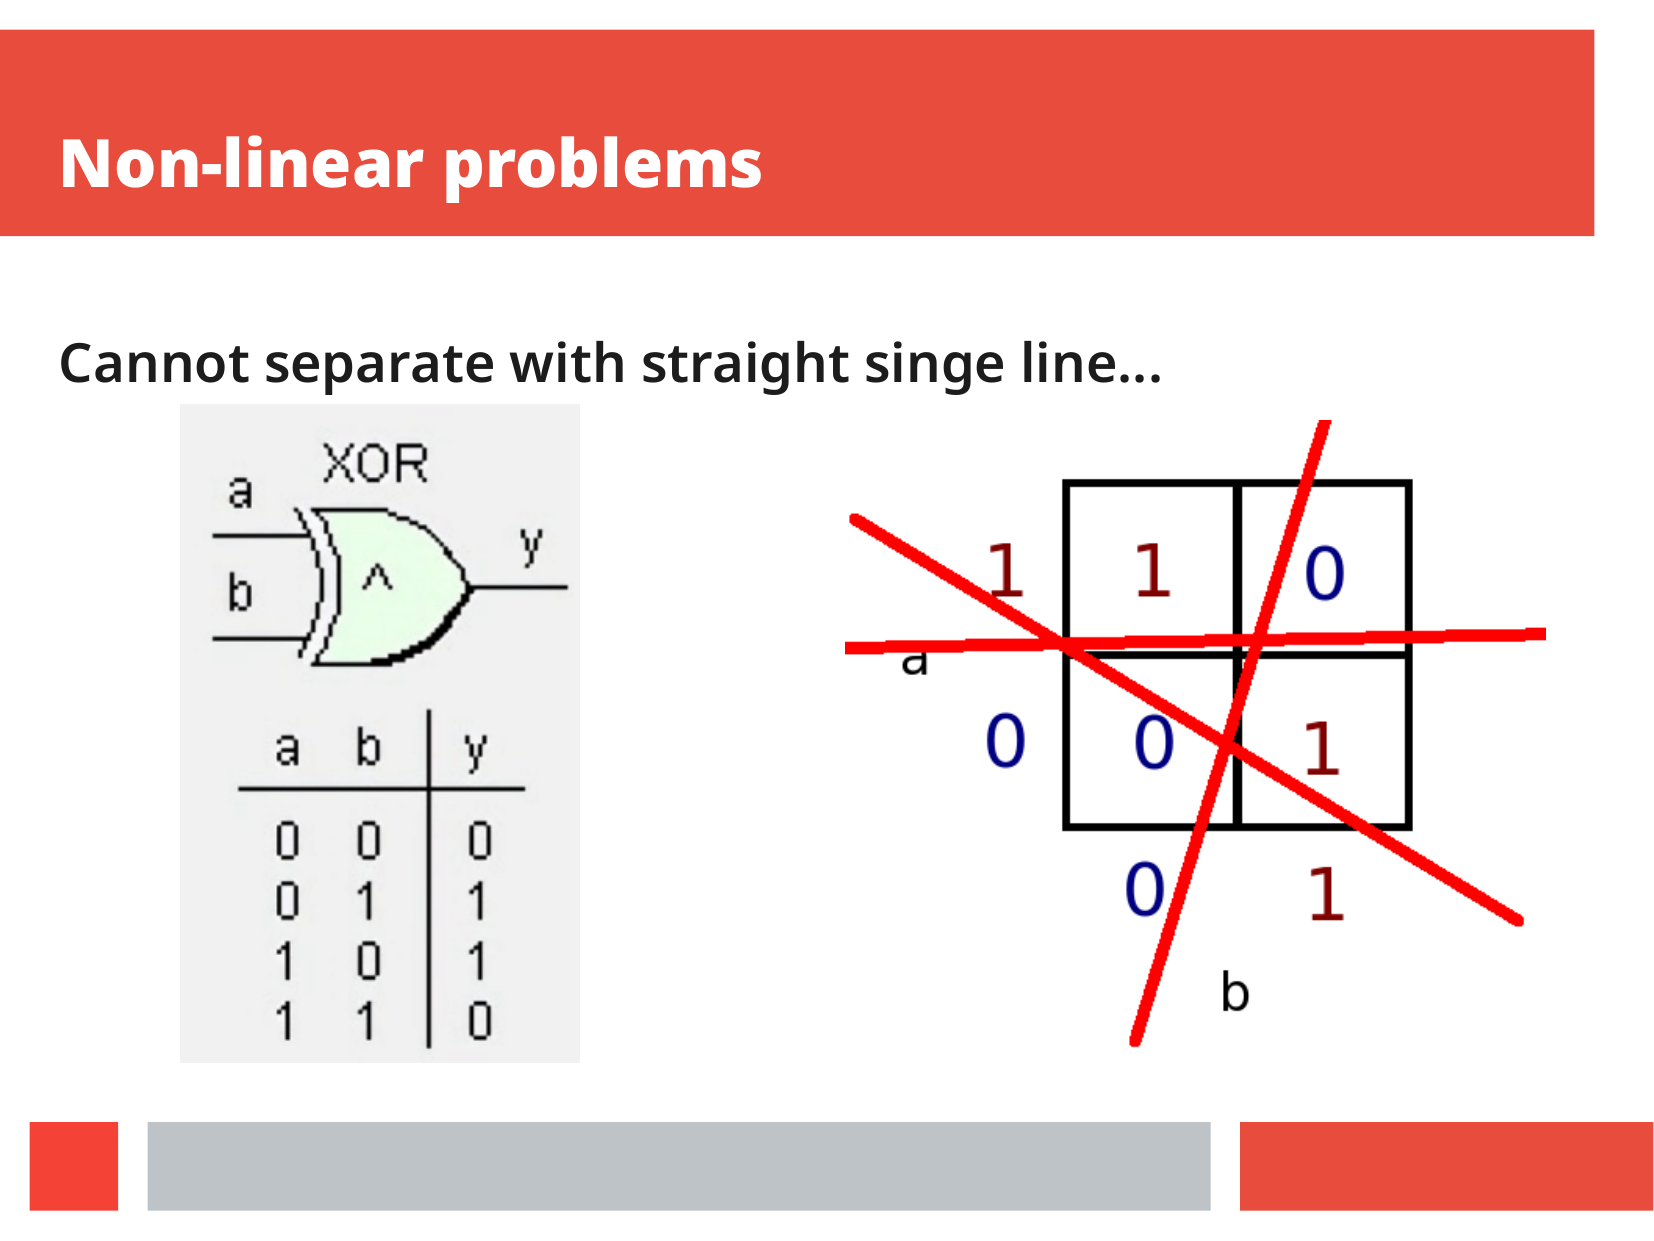

# Non-linear problems
Cannot separate with straight singe line...